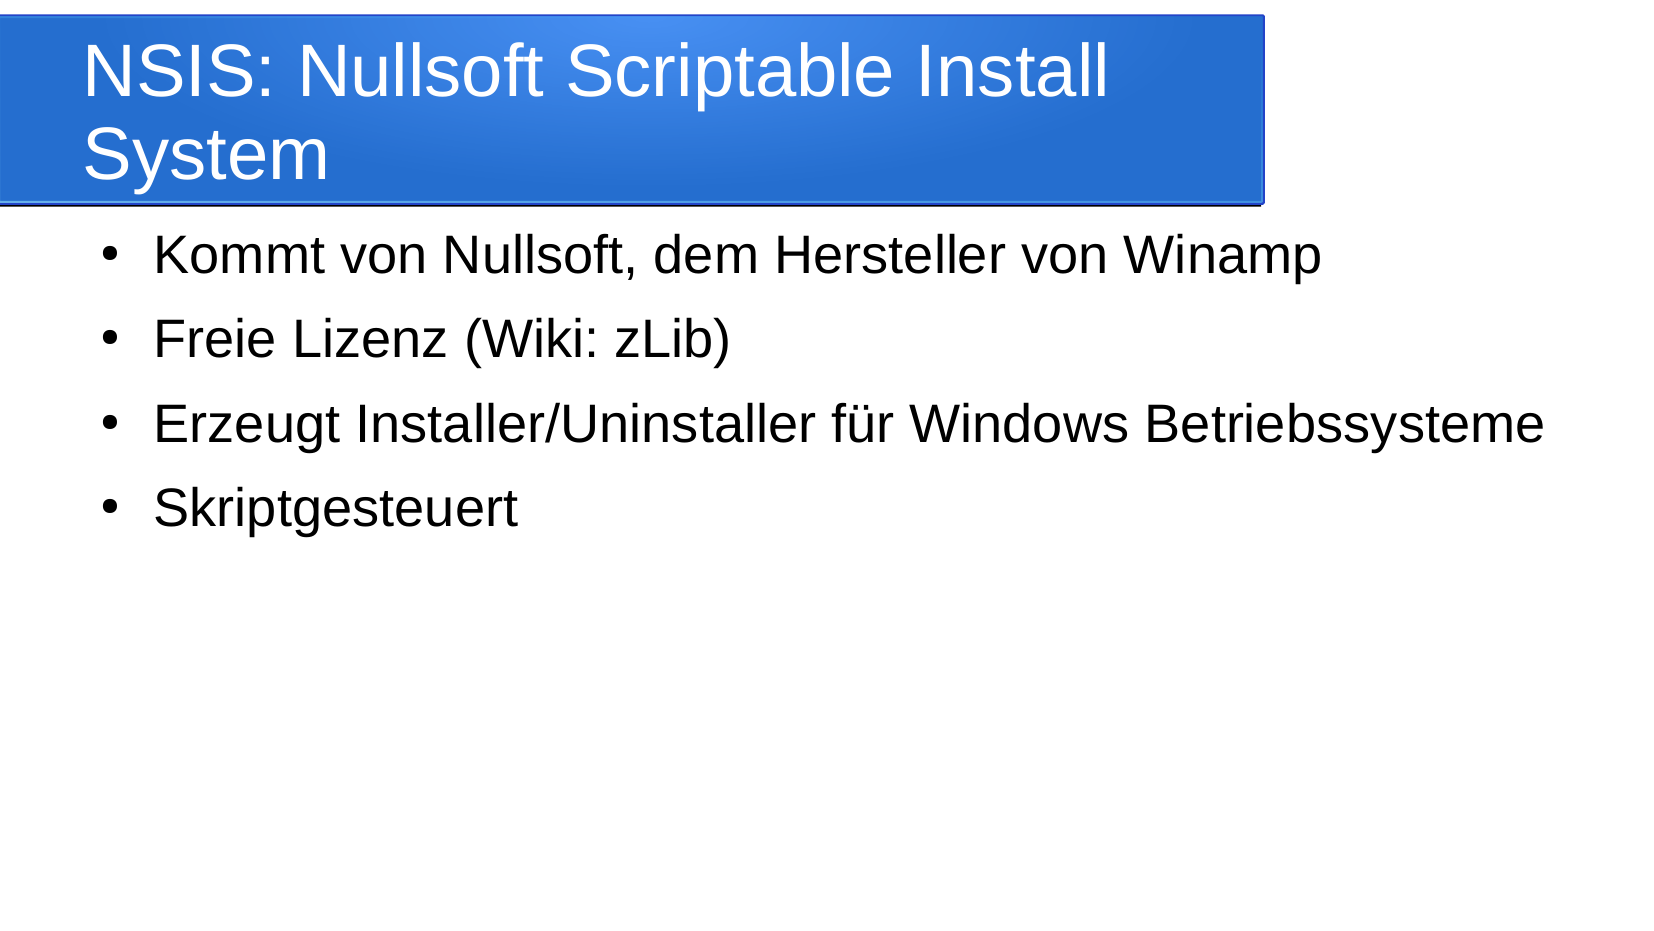

# NSIS: Nullsoft Scriptable Install System
Kommt von Nullsoft, dem Hersteller von Winamp
Freie Lizenz (Wiki: zLib)
Erzeugt Installer/Uninstaller für Windows Betriebssysteme
Skriptgesteuert